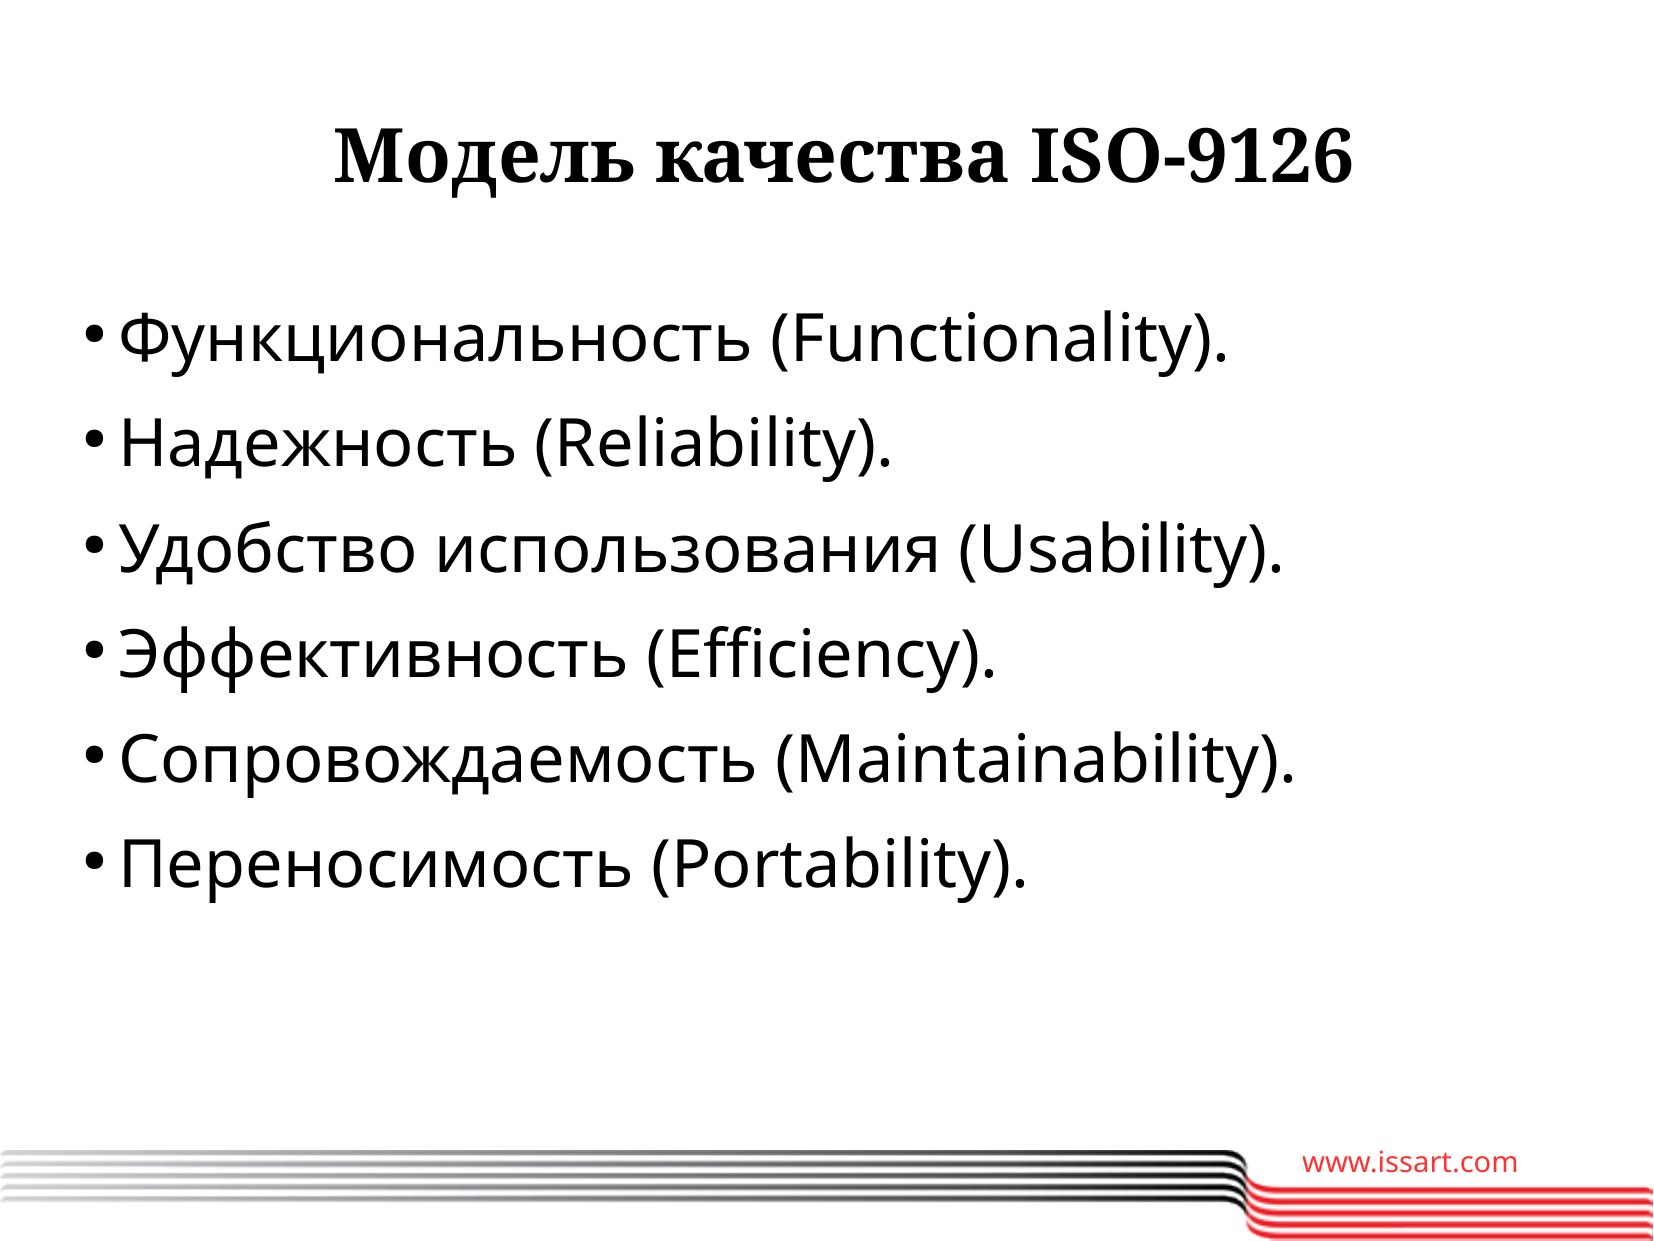

# Модель качества ISO-9126
Функциональность (Functionality).
Надежность (Reliability).
Удобство использования (Usability).
Эффективность (Efficiency).
Сопровождаемость (Maintainability).
Переносимость (Portability).
www.issart.com